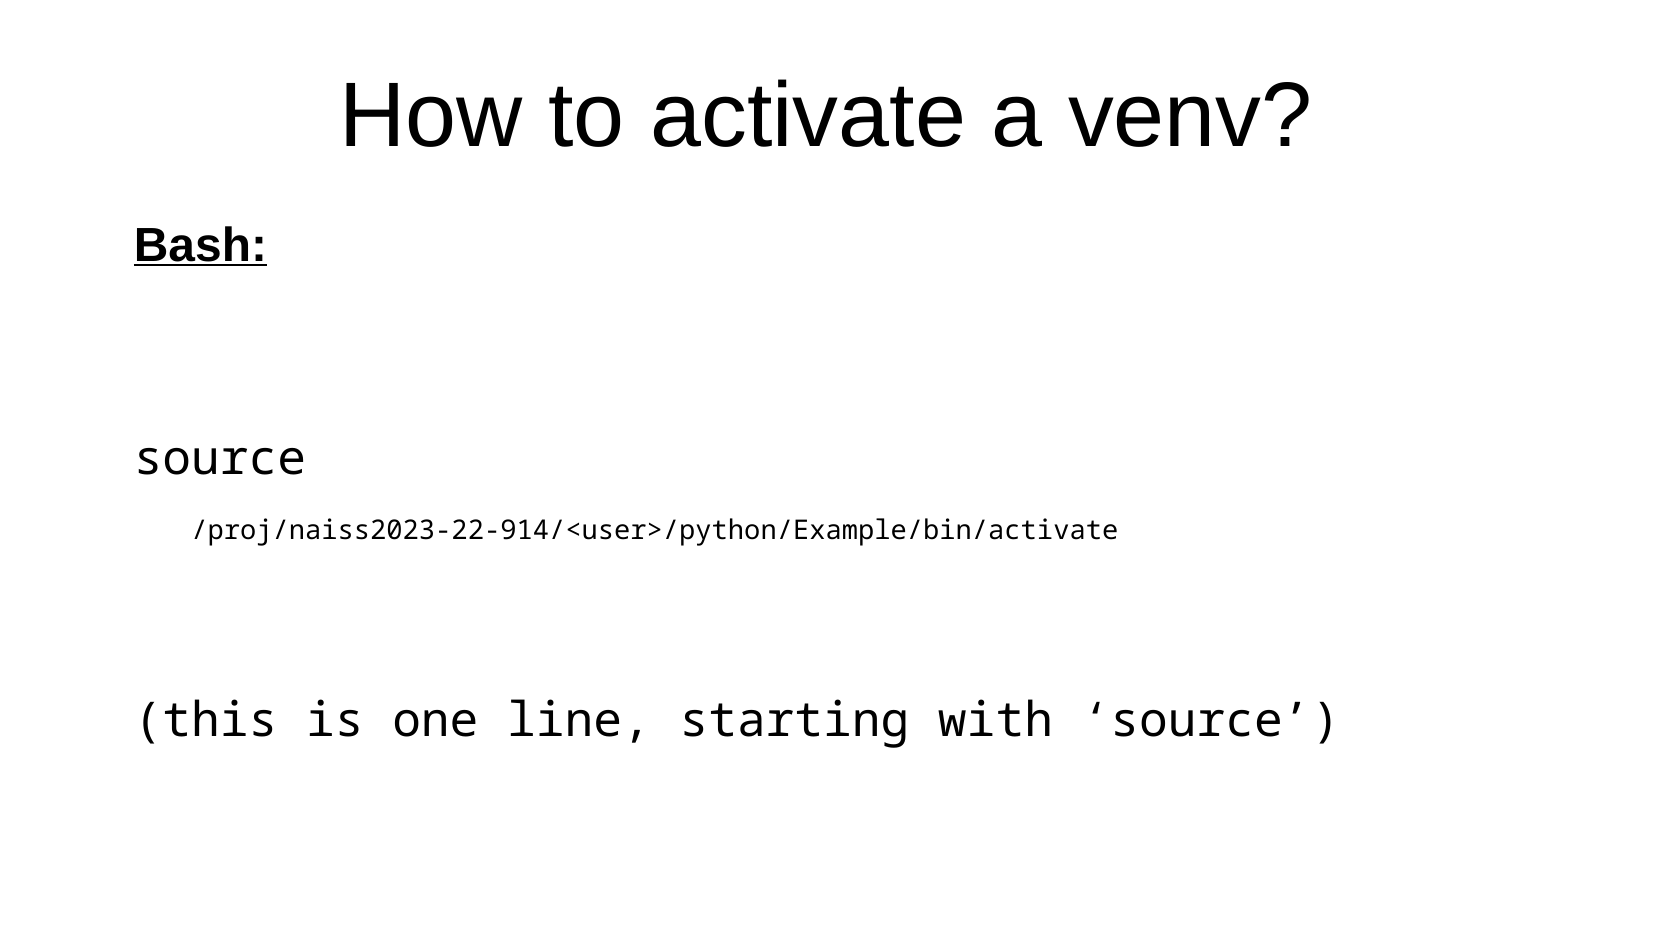

# How to activate a venv?
Bash:
source
 /proj/naiss2023-22-914/<user>/python/Example/bin/activate
(this is one line, starting with ‘source’)